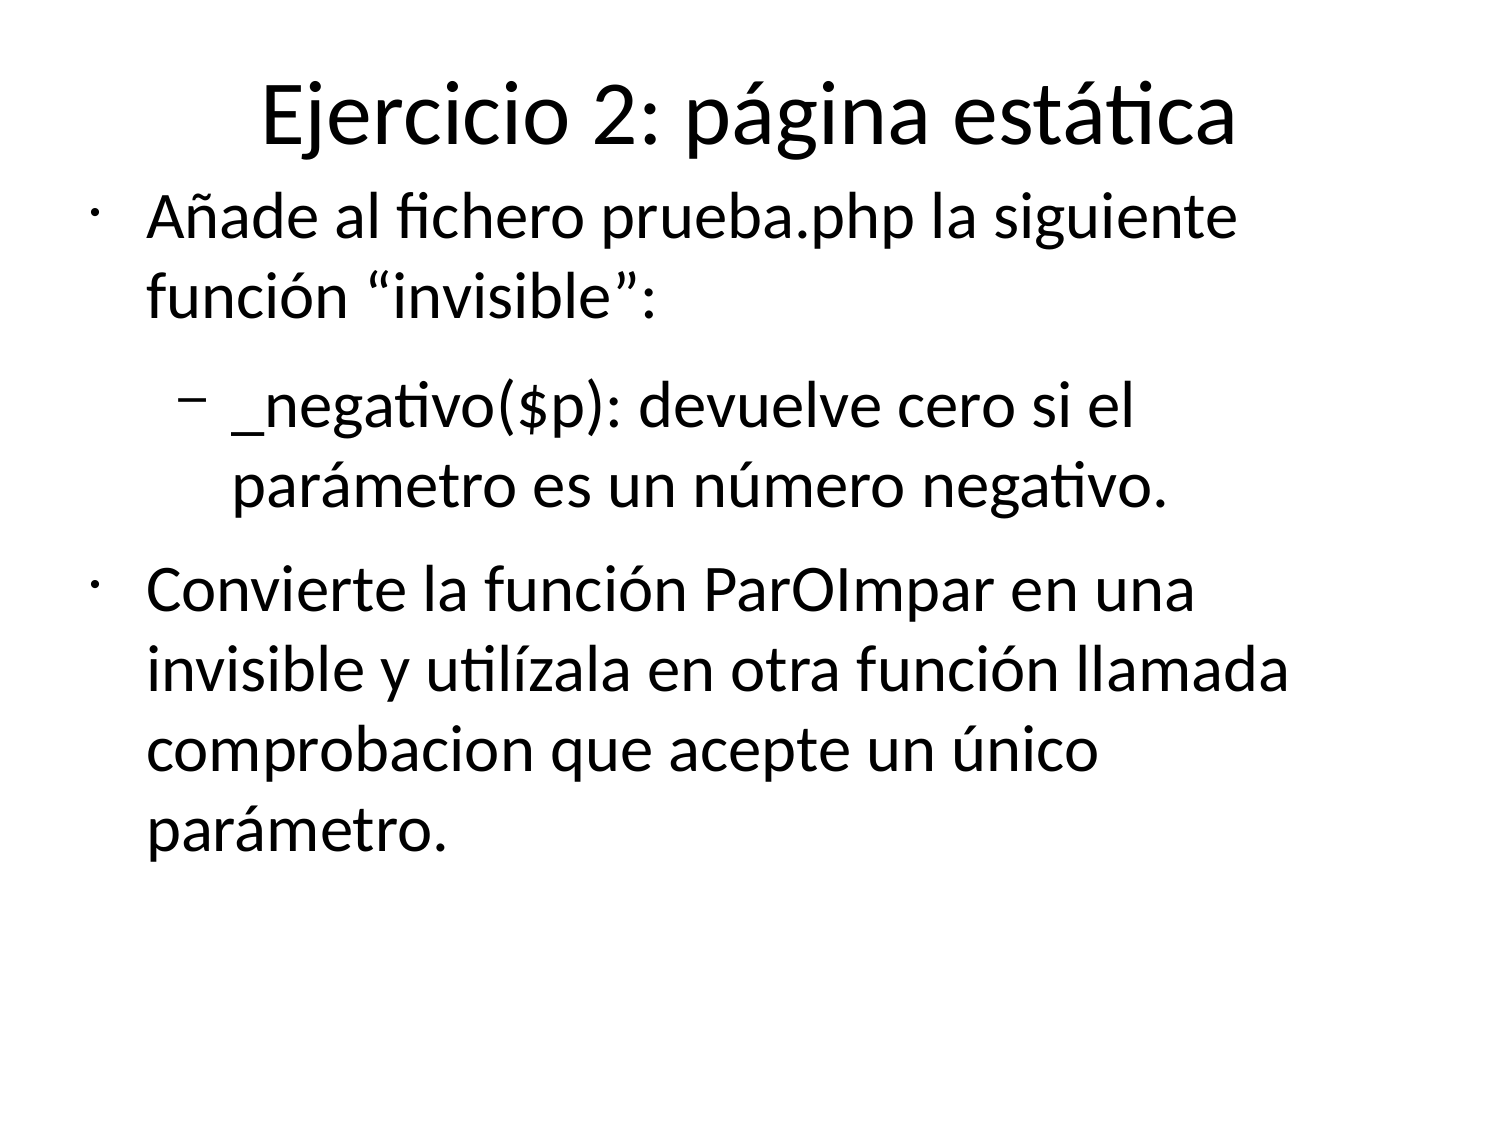

# Ejercicio 2: página estática
Añade al fichero prueba.php la siguiente función “invisible”:
_negativo($p): devuelve cero si el parámetro es un número negativo.
Convierte la función ParOImpar en una invisible y utilízala en otra función llamada comprobacion que acepte un único parámetro.